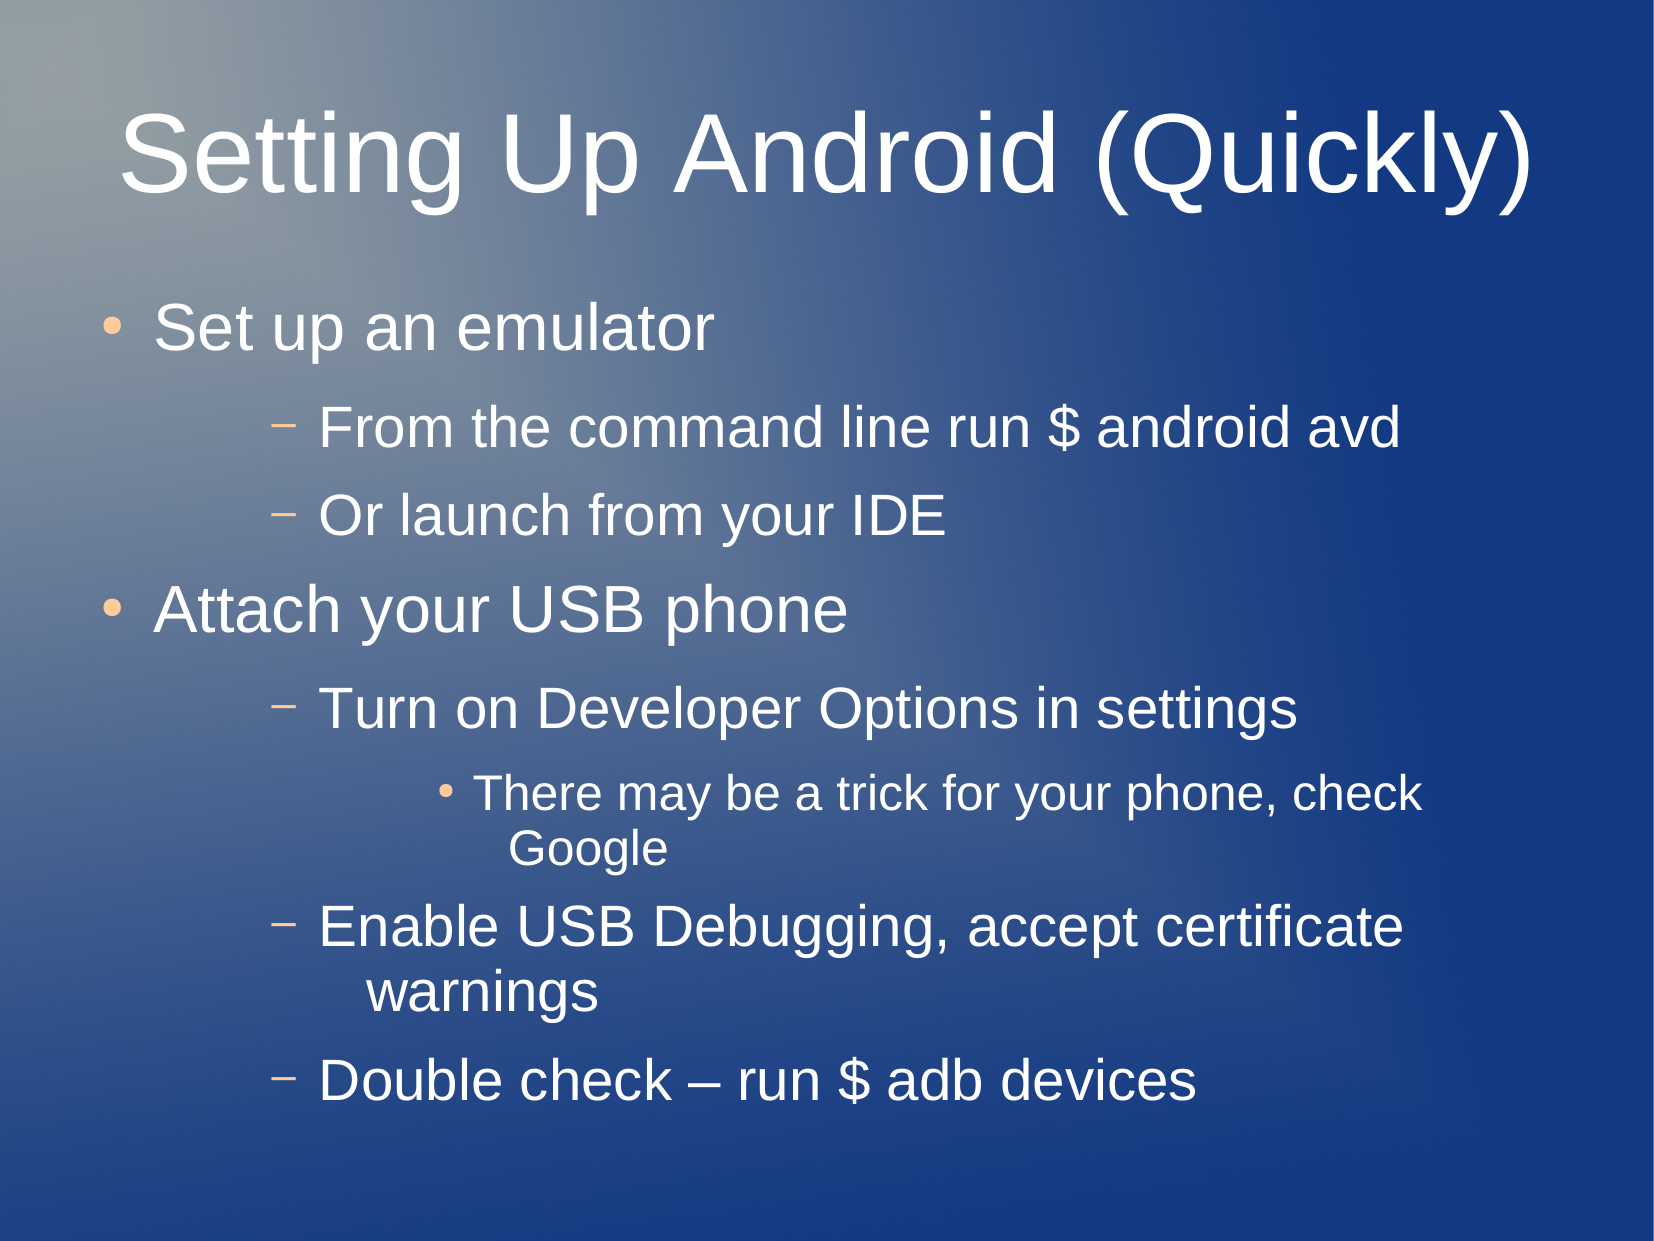

# Setting Up Android (Quickly)
Set up an emulator
From the command line run $ android avd
Or launch from your IDE
Attach your USB phone
Turn on Developer Options in settings
There may be a trick for your phone, check Google
Enable USB Debugging, accept certificate warnings
Double check – run $ adb devices